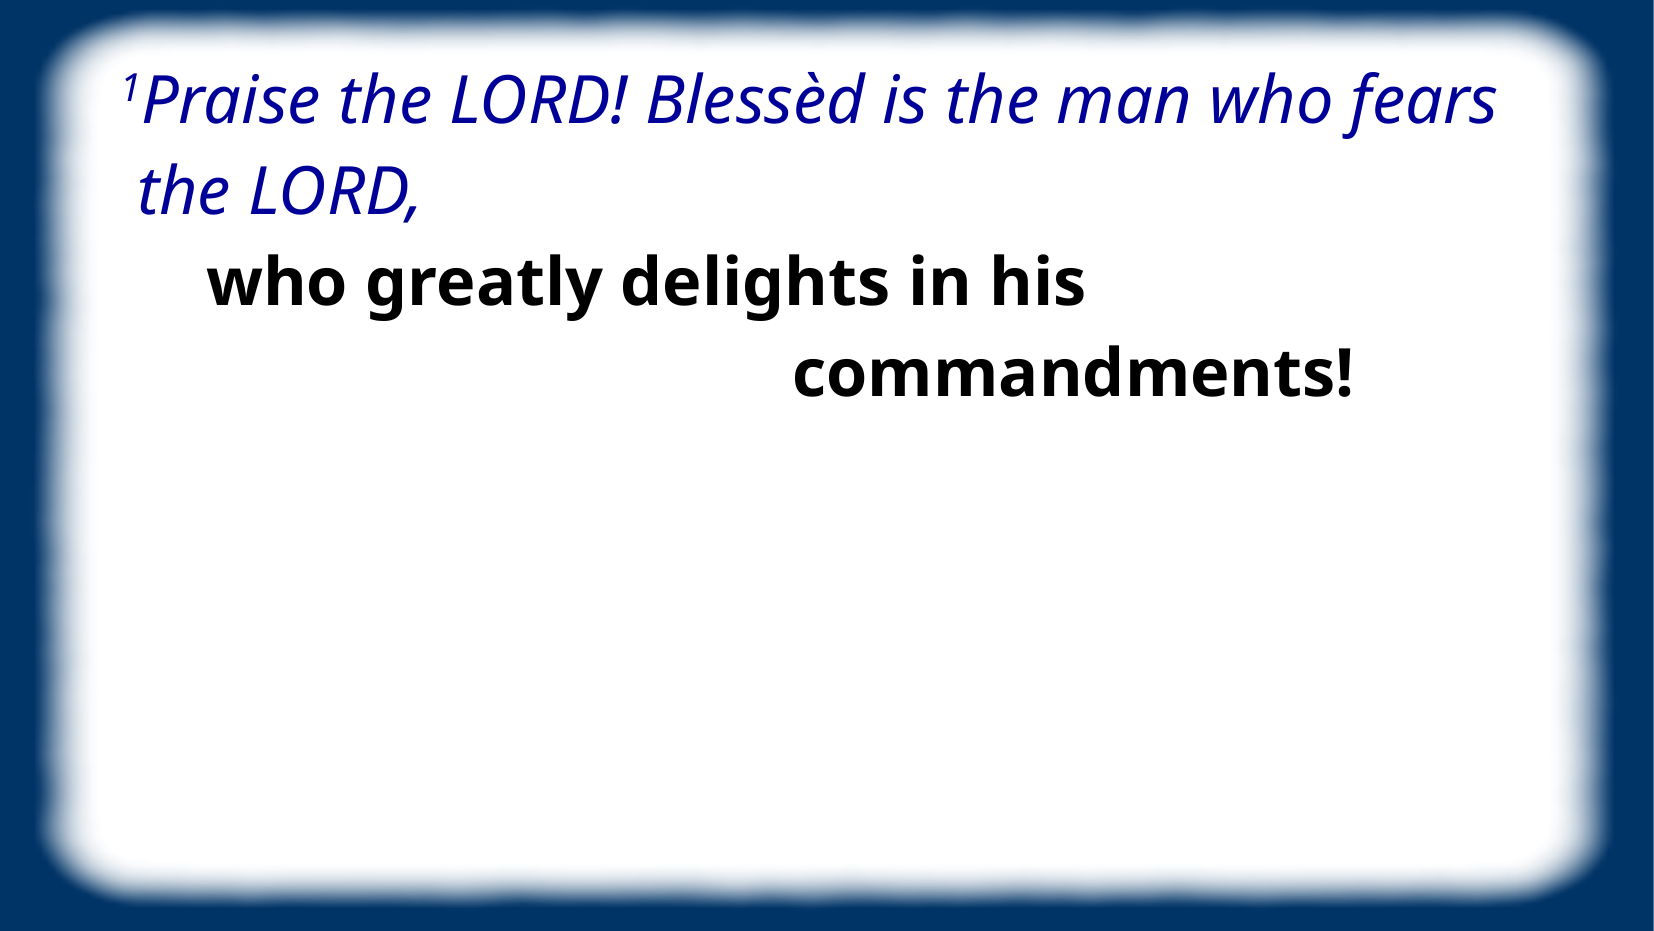

1Praise the LORD! Blessèd is the man who fears
 the LORD,
 who greatly delights in his
 commandments!